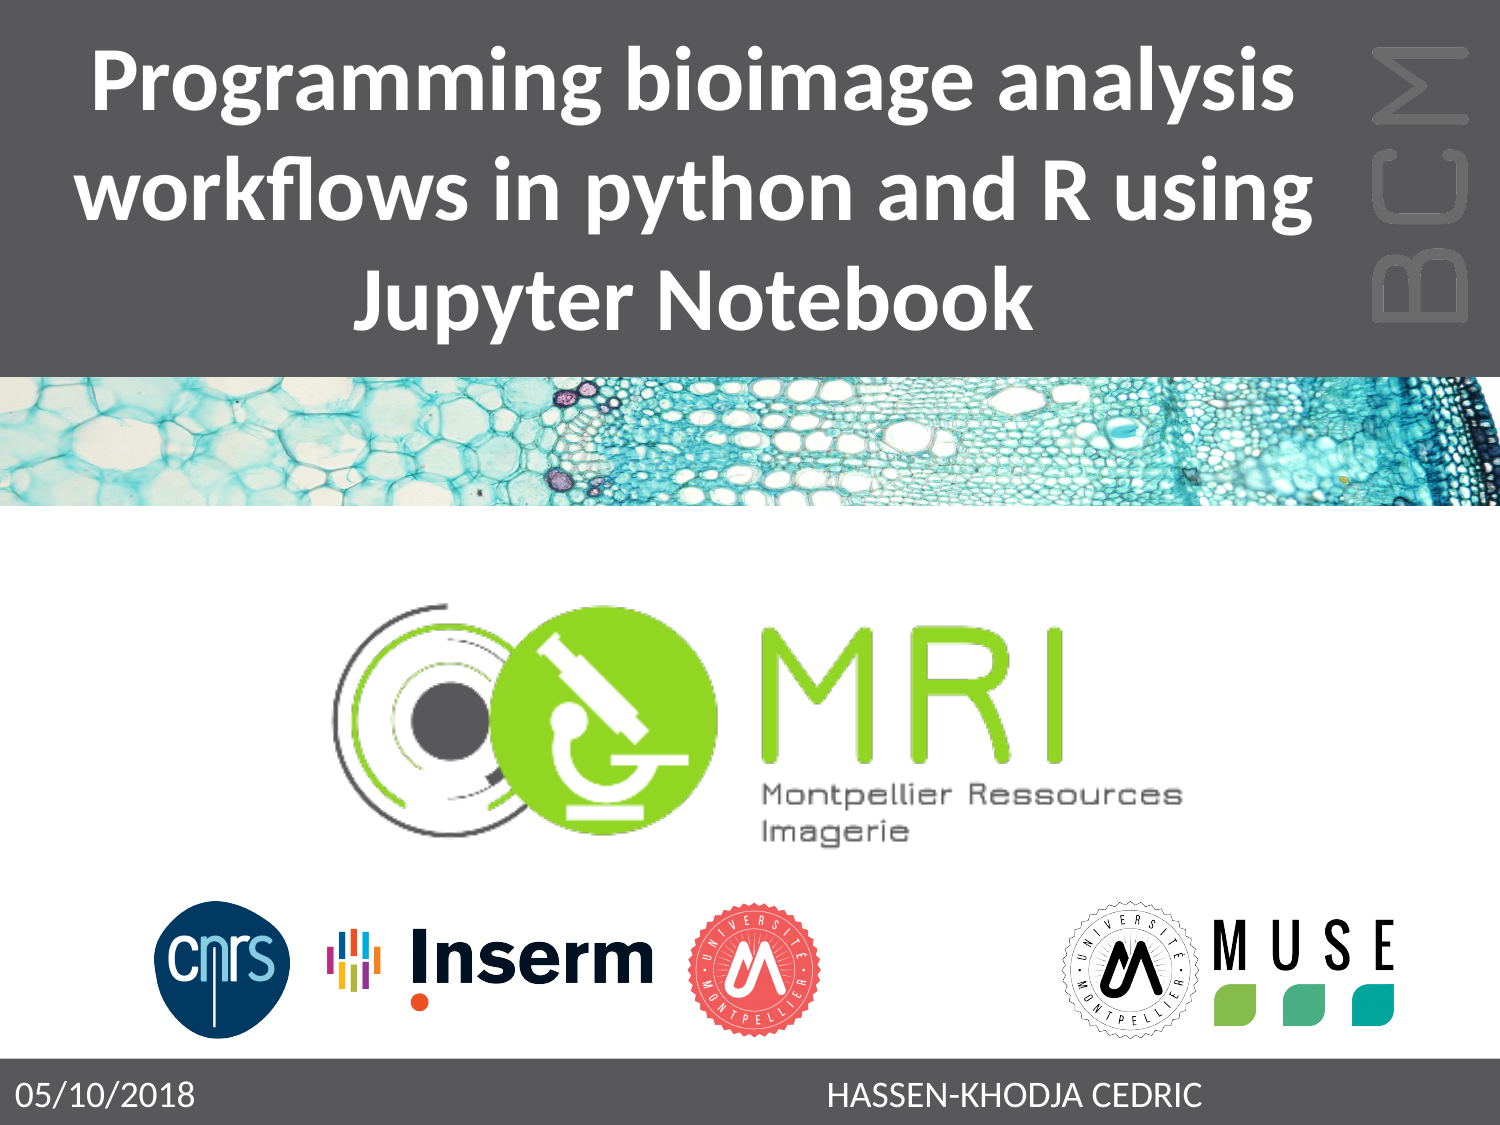

Programming bioimage analysis workflows in python and R using Jupyter Notebook
05/10/2018 				HASSEN-KHODJA CEDRIC